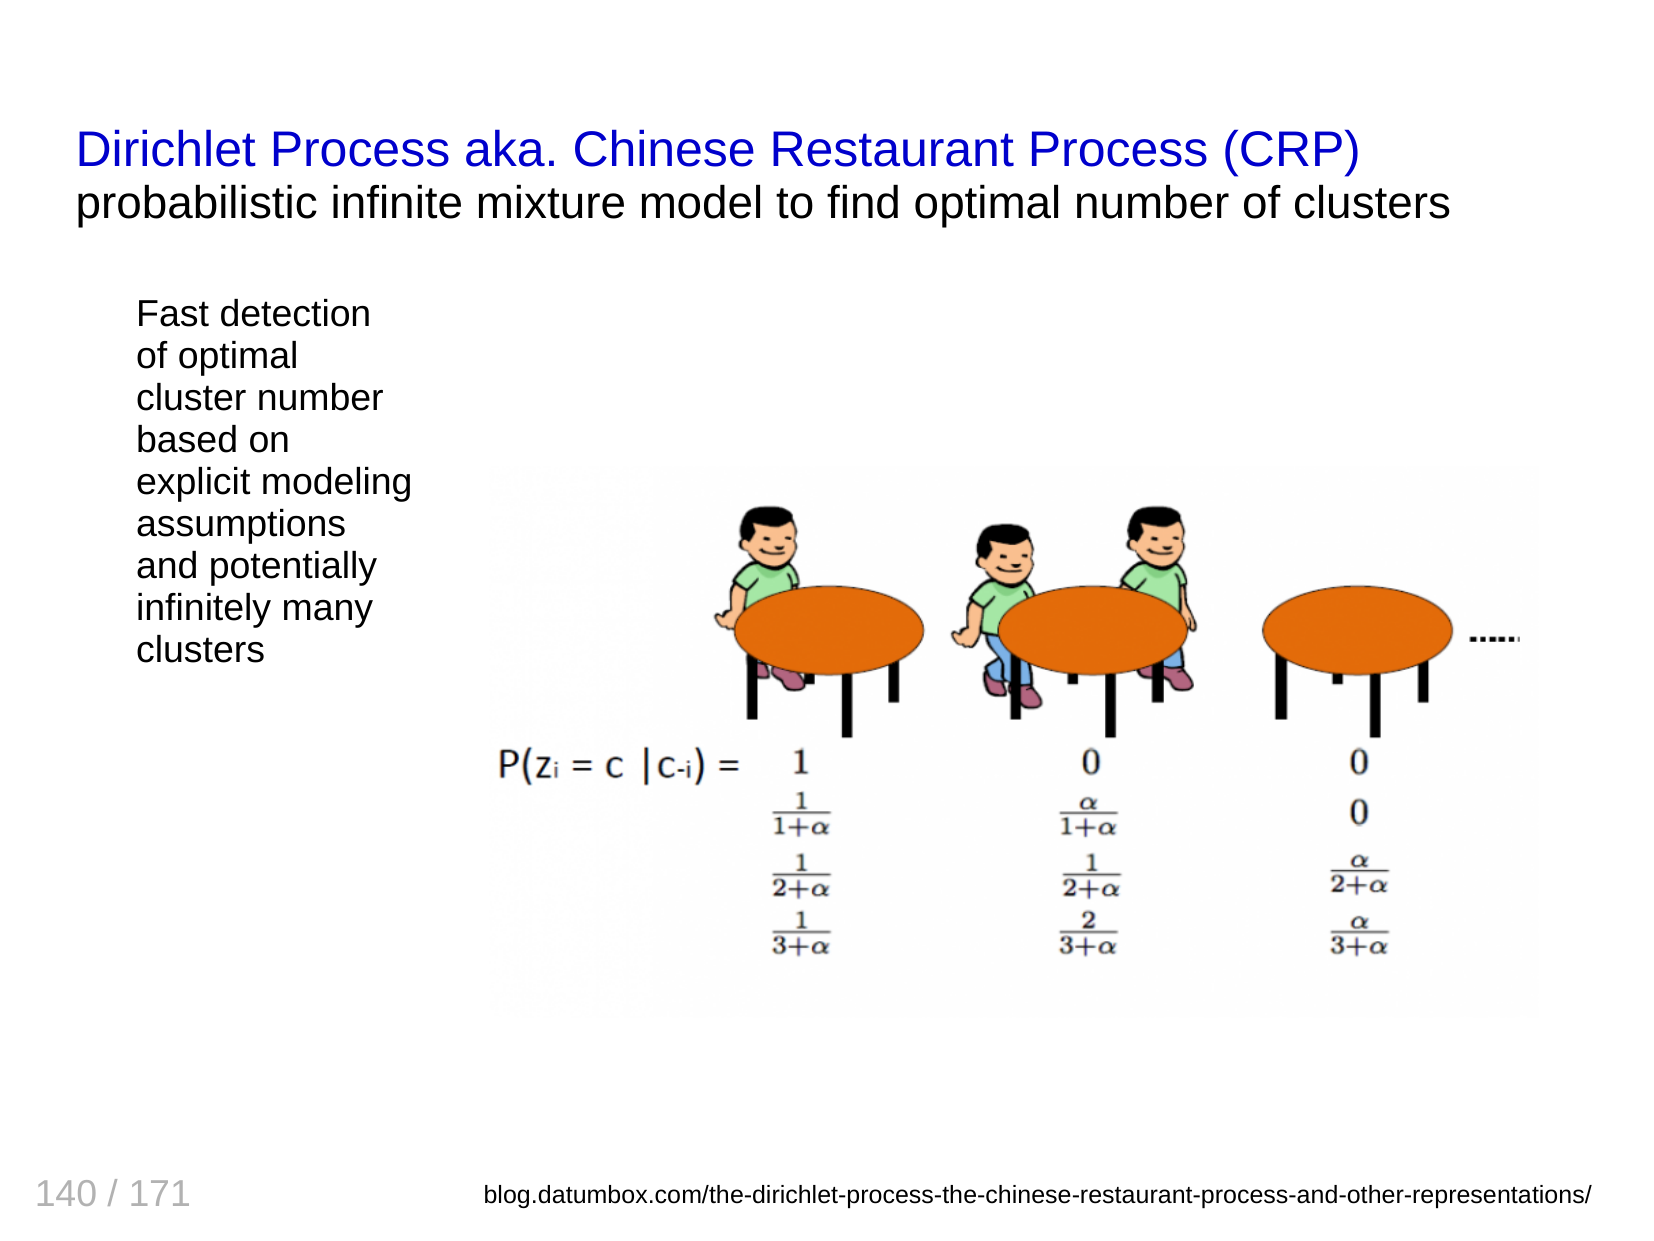

# Dirichlet Process aka. Chinese Restaurant Process (CRP) probabilistic infinite mixture model to find optimal number of clusters
Fast detection of optimal cluster number based on explicit modeling assumptions and potentially infinitely many clusters
blog.datumbox.com/the-dirichlet-process-the-chinese-restaurant-process-and-other-representations/